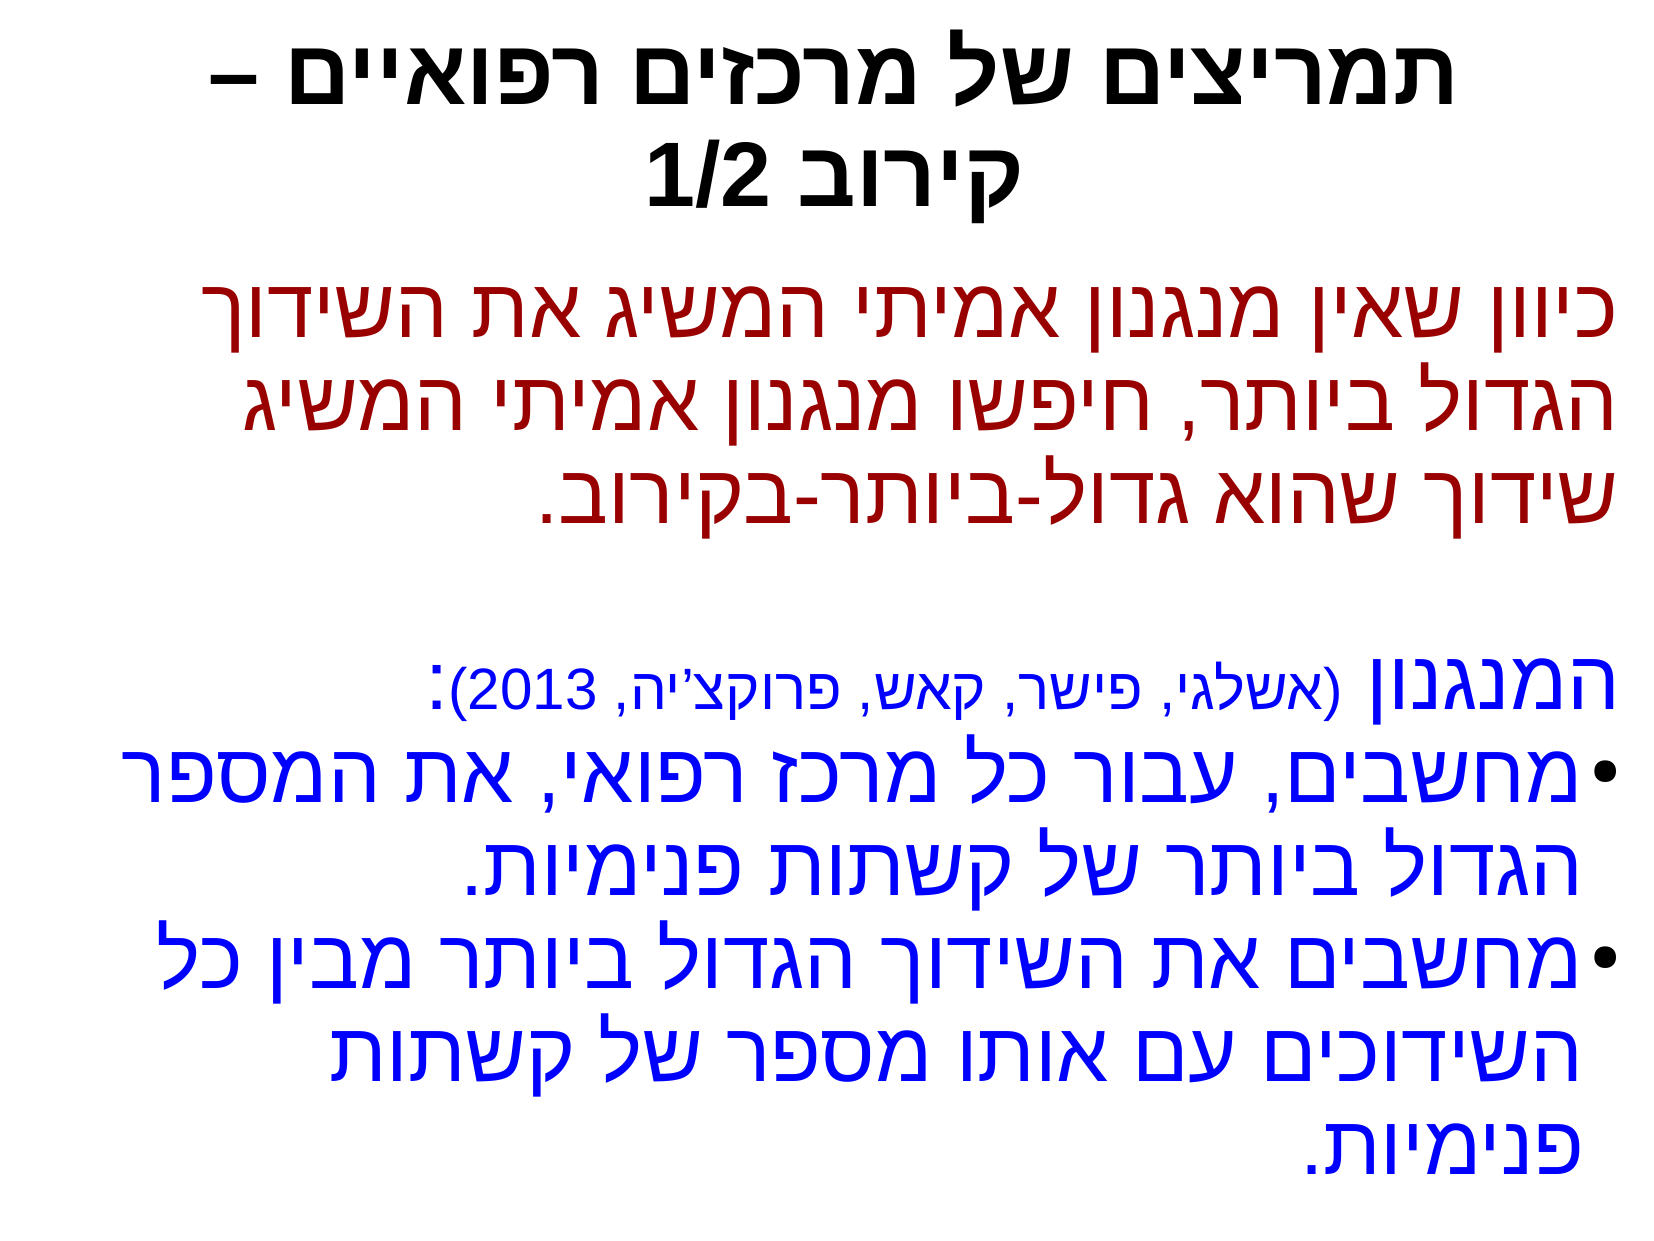

# תמריצים של מרכזים רפואיים – קירוב 1/2
כיוון שאין מנגנון אמיתי המשיג את השידוך הגדול ביותר, חיפשו מנגנון אמיתי המשיג שידוך שהוא גדול-ביותר-בקירוב.
המנגנון (אשלגי, פישר, קאש, פרוקצ’יה, 2013):
מחשבים, עבור כל מרכז רפואי, את המספר הגדול ביותר של קשתות פנימיות.
מחשבים את השידוך הגדול ביותר מבין כל השידוכים עם אותו מספר של קשתות פנימיות.